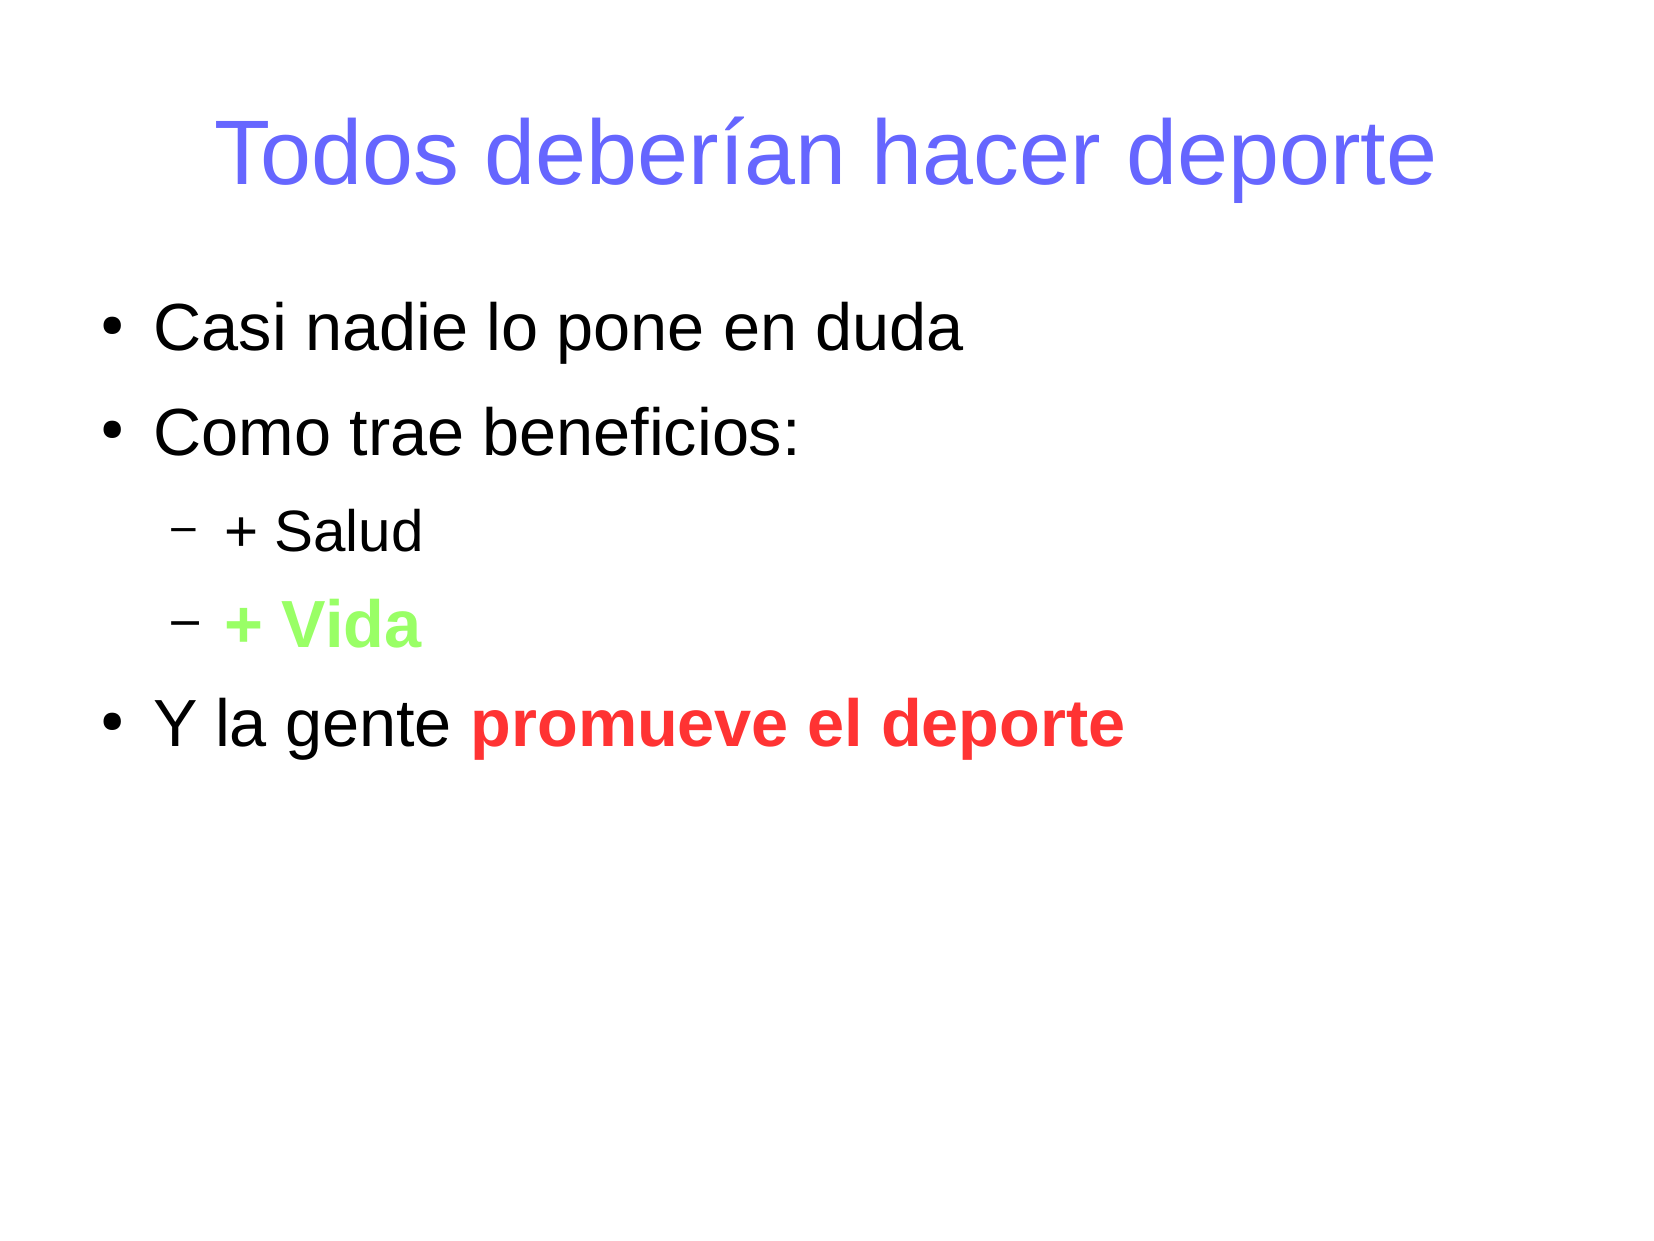

# Todos deberían hacer deporte
Casi nadie lo pone en duda
Como trae beneficios:
+ Salud
+ Vida
Y la gente promueve el deporte